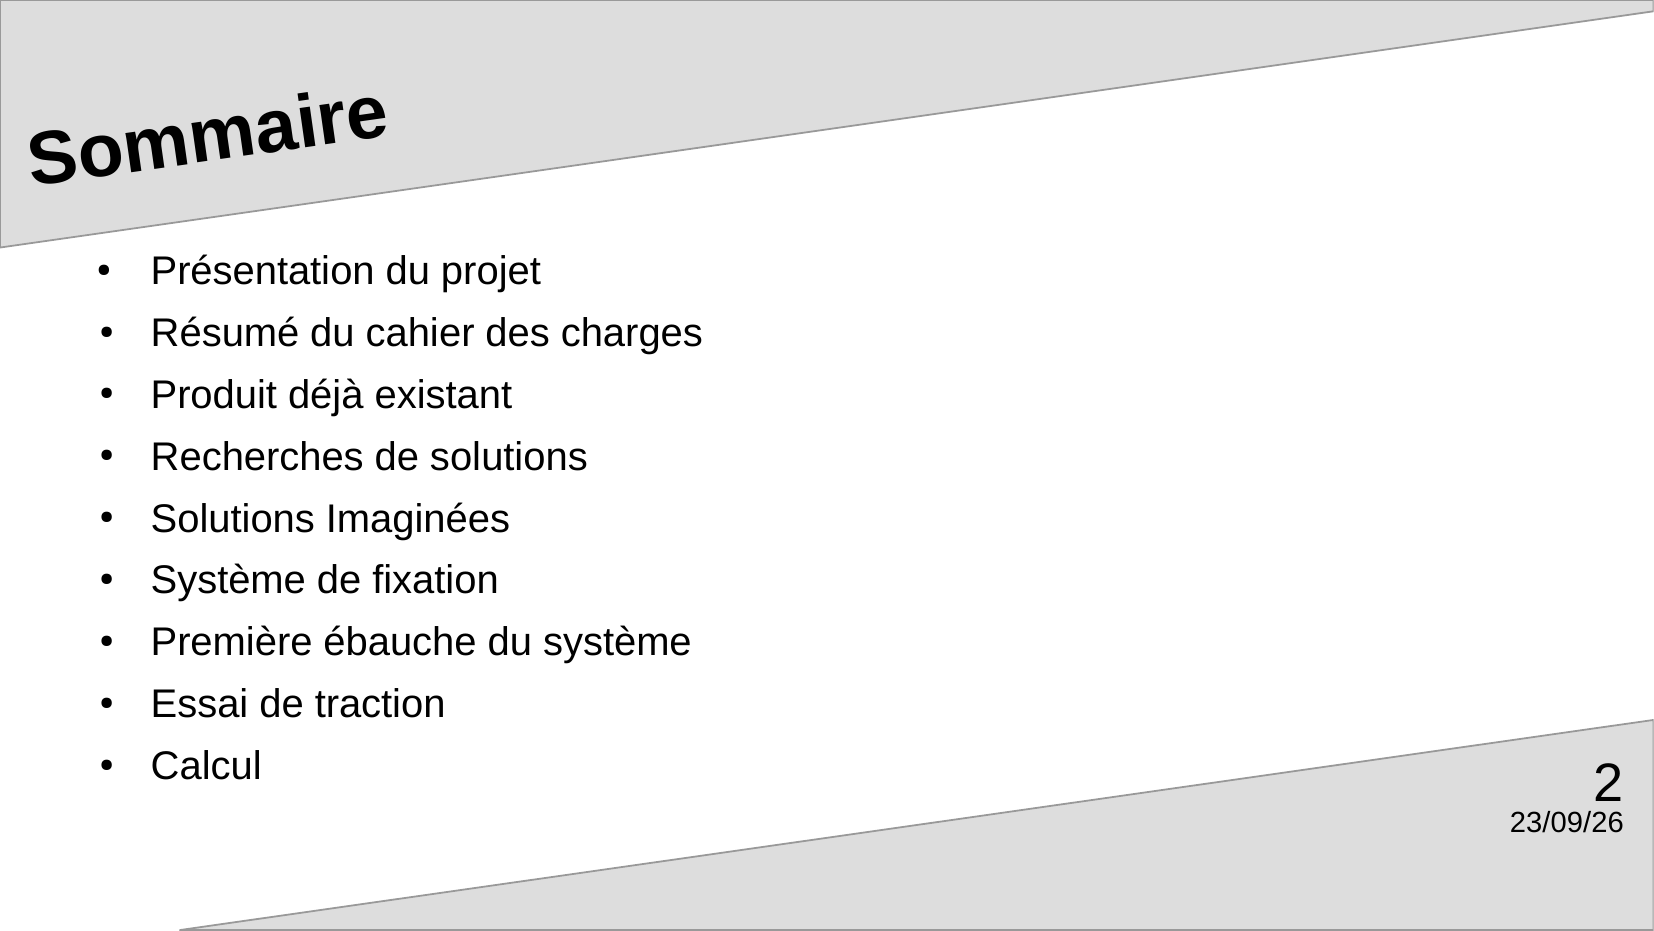

# Sommaire
Présentation du projet
Résumé du cahier des charges
Produit déjà existant
Recherches de solutions
Solutions Imaginées
Système de fixation
Première ébauche du système
Essai de traction
Calcul
2